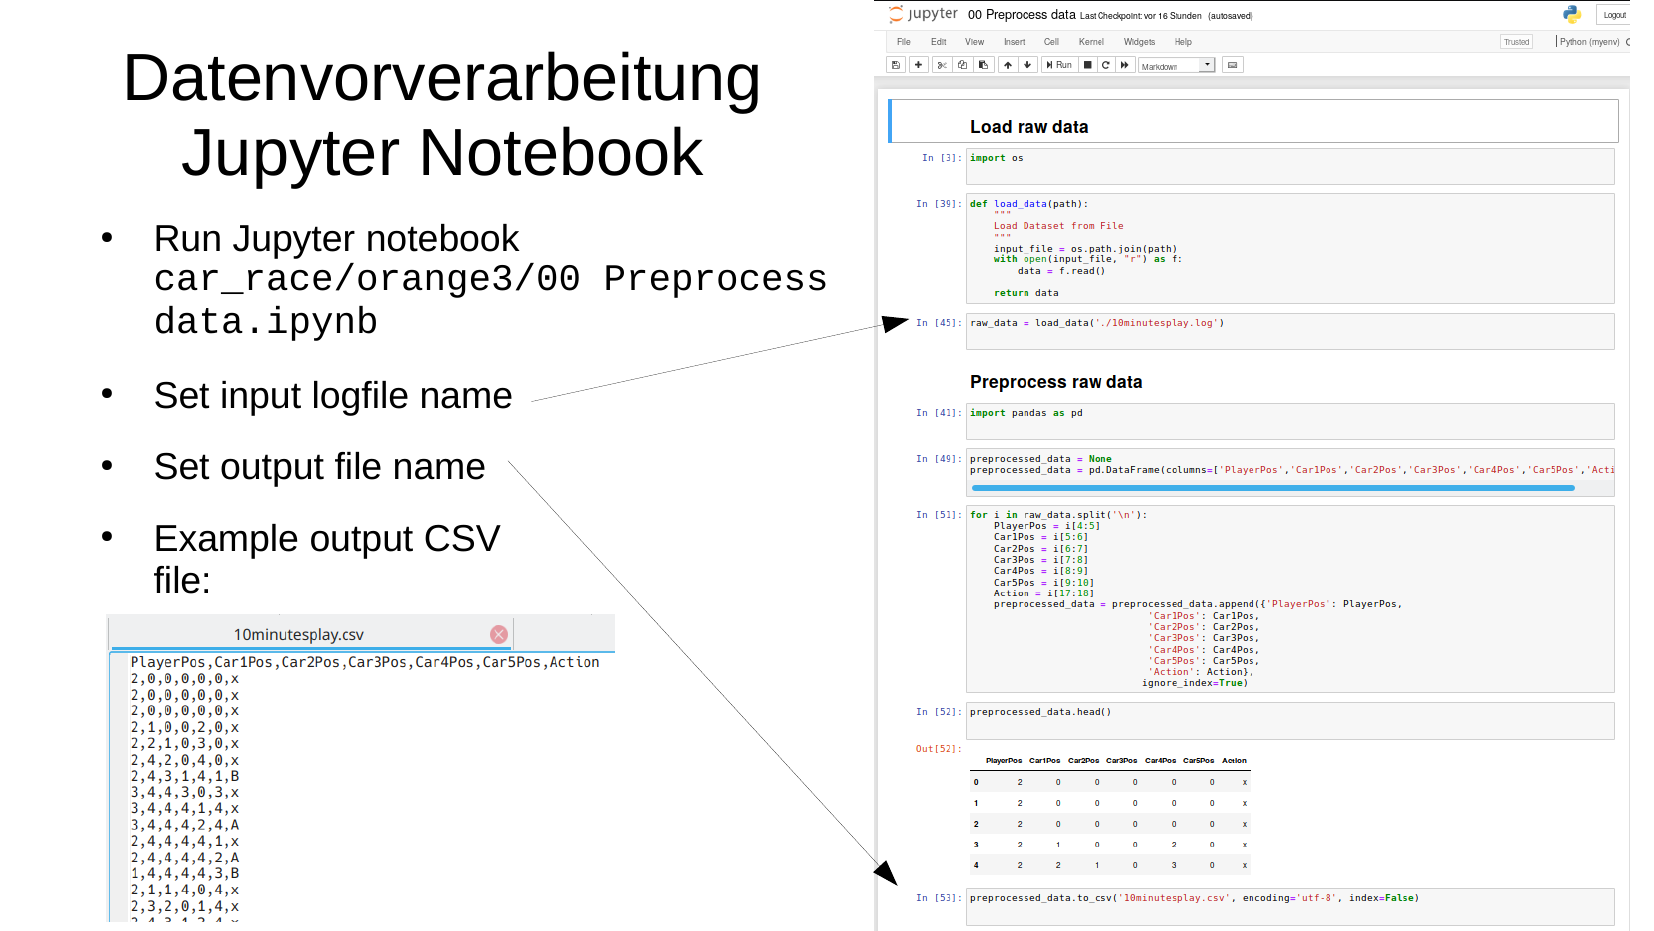

# Datenvorverarbeitung Jupyter Notebook
Run Jupyter notebook
car_race/orange3/00 Preprocess data.ipynb
Set input logfile name
Set output file name
Example output CSV
file: